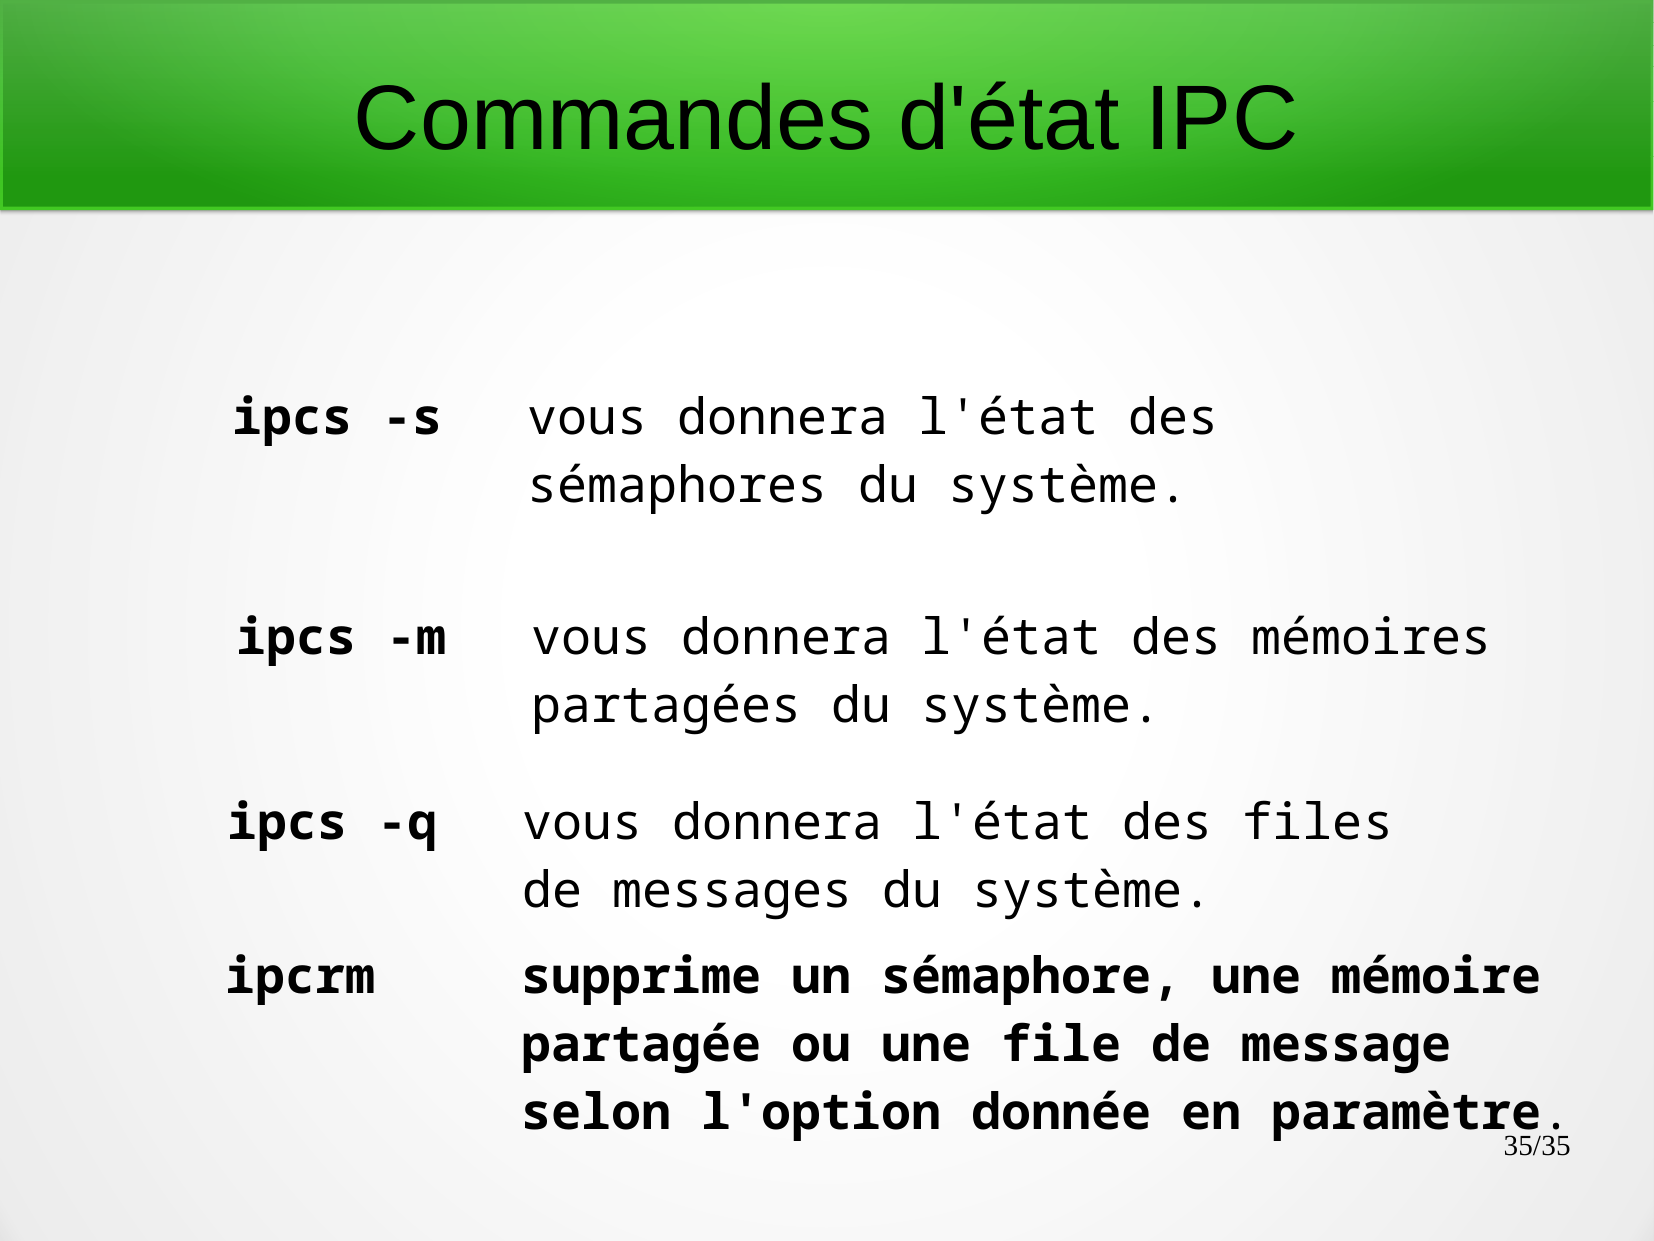

# Commandes d'état IPC
ipcs -s 	vous donnera l'état des
				sémaphores du système.
ipcs -m 	vous donnera l'état des mémoires
				partagées du système.
ipcs -q 	vous donnera l'état des files
				de messages du système.
ipcrm		supprime un sémaphore, une mémoire
				partagée ou une file de message
				selon l'option donnée en paramètre.
35